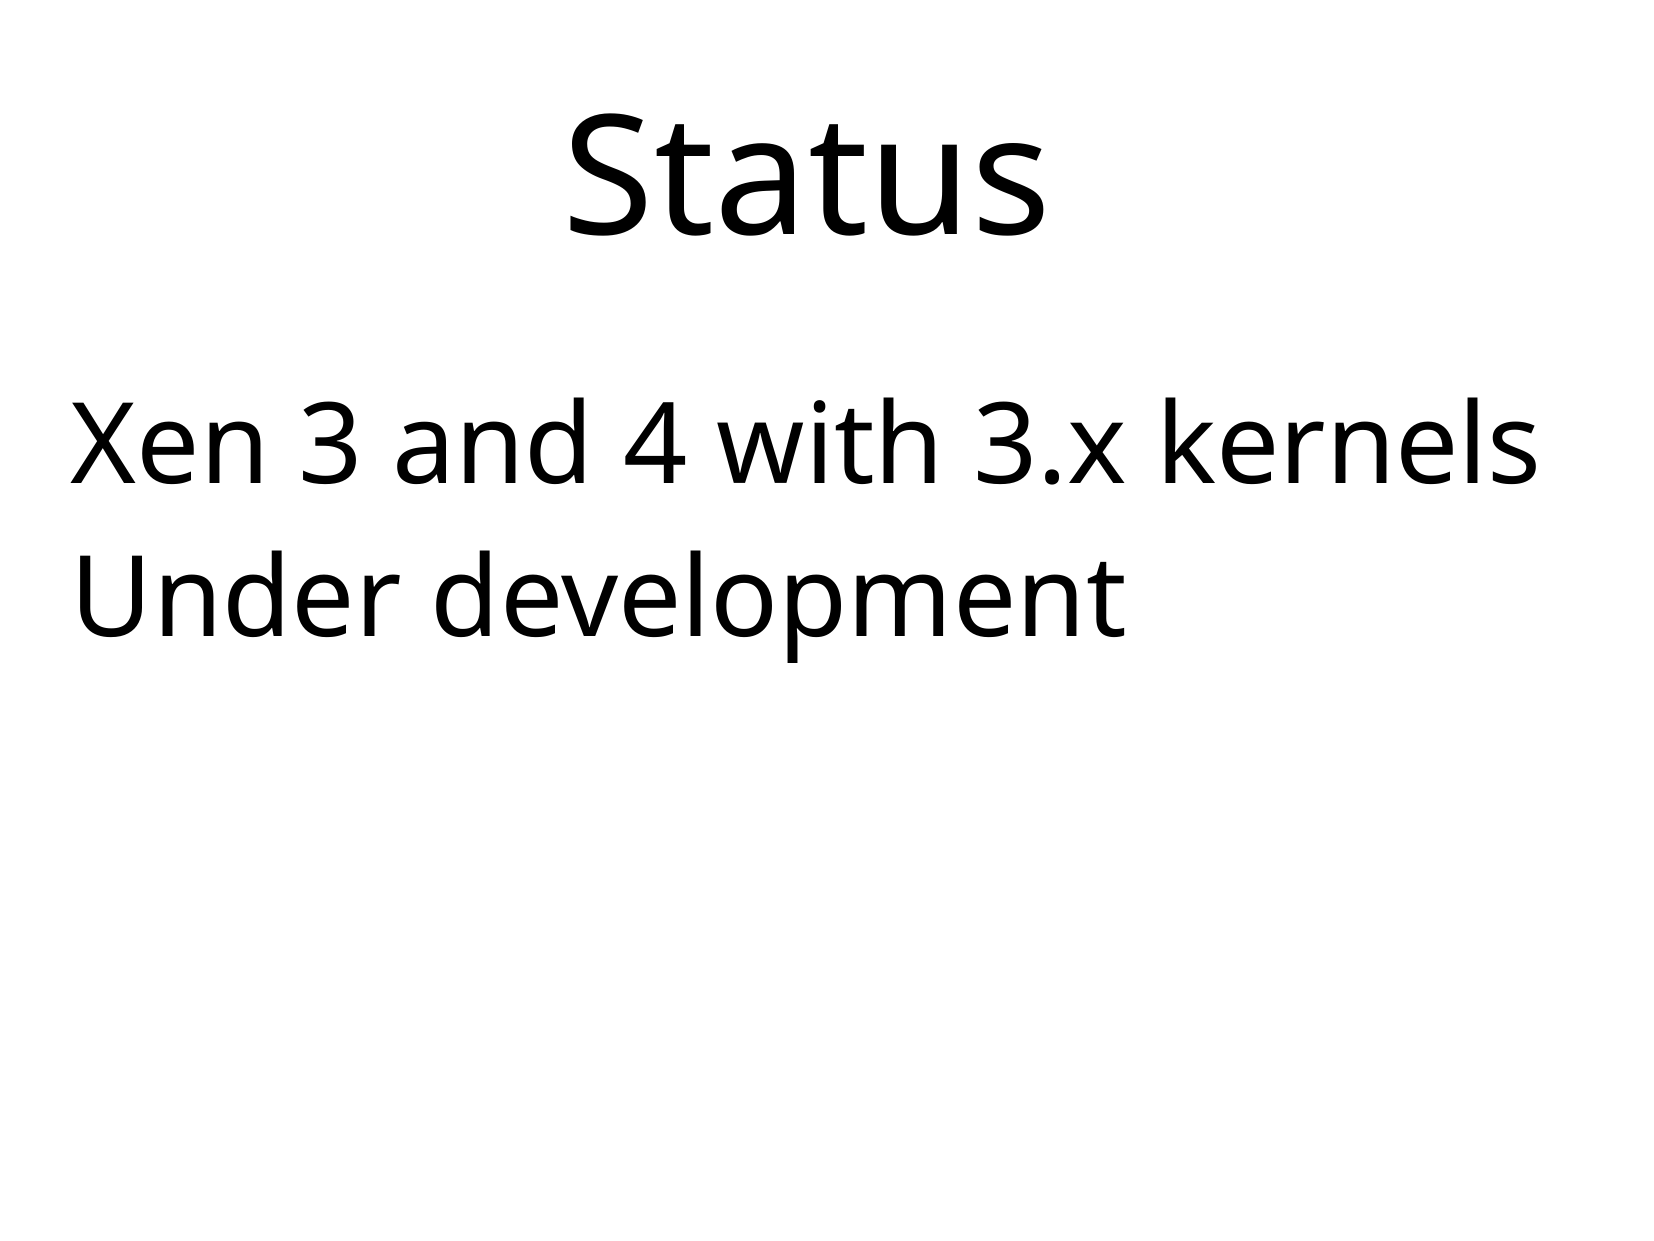

Status
Xen 3 and 4 with 3.x kernels
Under development